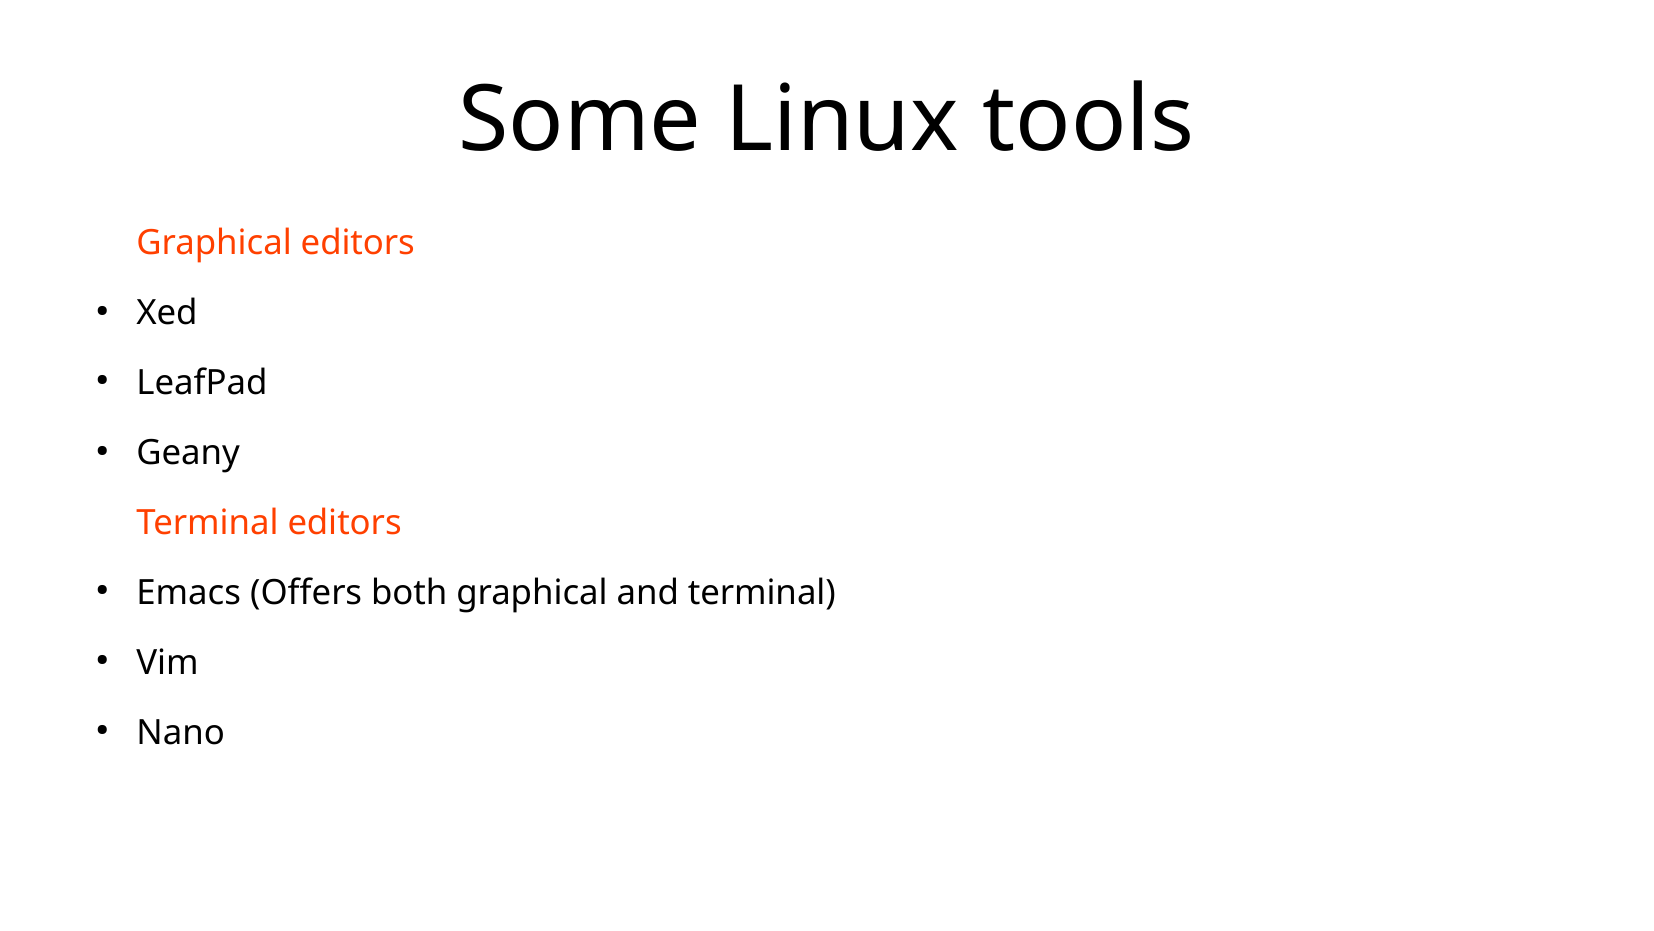

# Some Linux tools
Graphical editors
Xed
LeafPad
Geany
Terminal editors
Emacs (Offers both graphical and terminal)
Vim
Nano